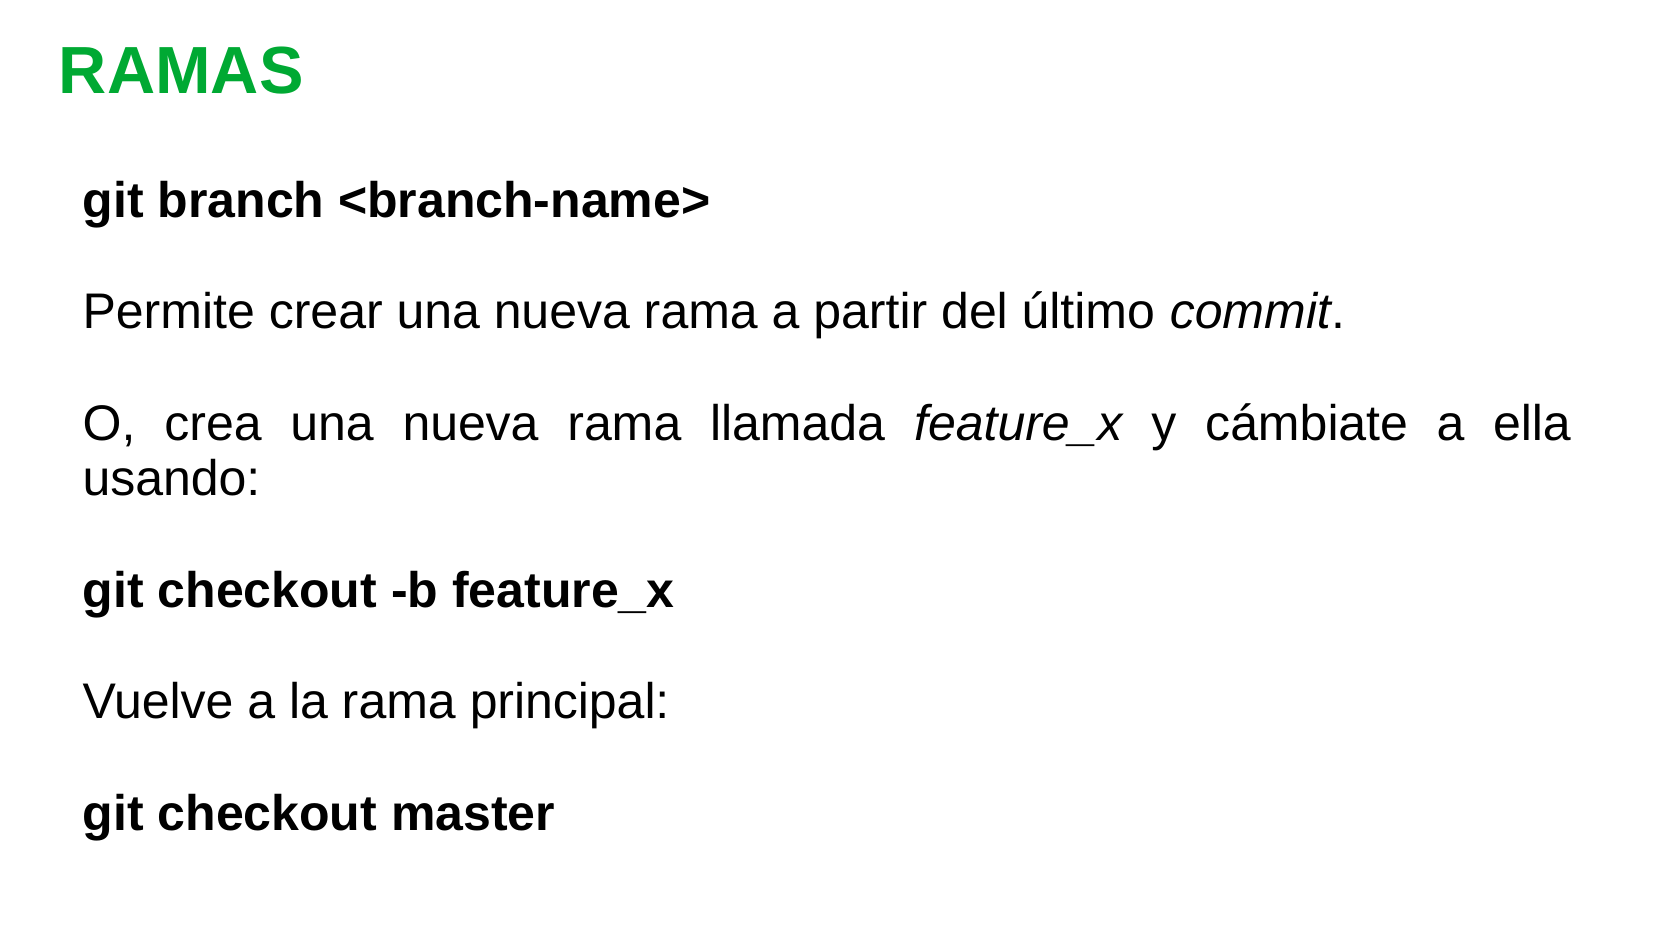

RAMAS
# git branch <branch-name>
Permite crear una nueva rama a partir del último commit.
O, crea una nueva rama llamada feature_x y cámbiate a ella usando:
git checkout -b feature_x
Vuelve a la rama principal:
git checkout master